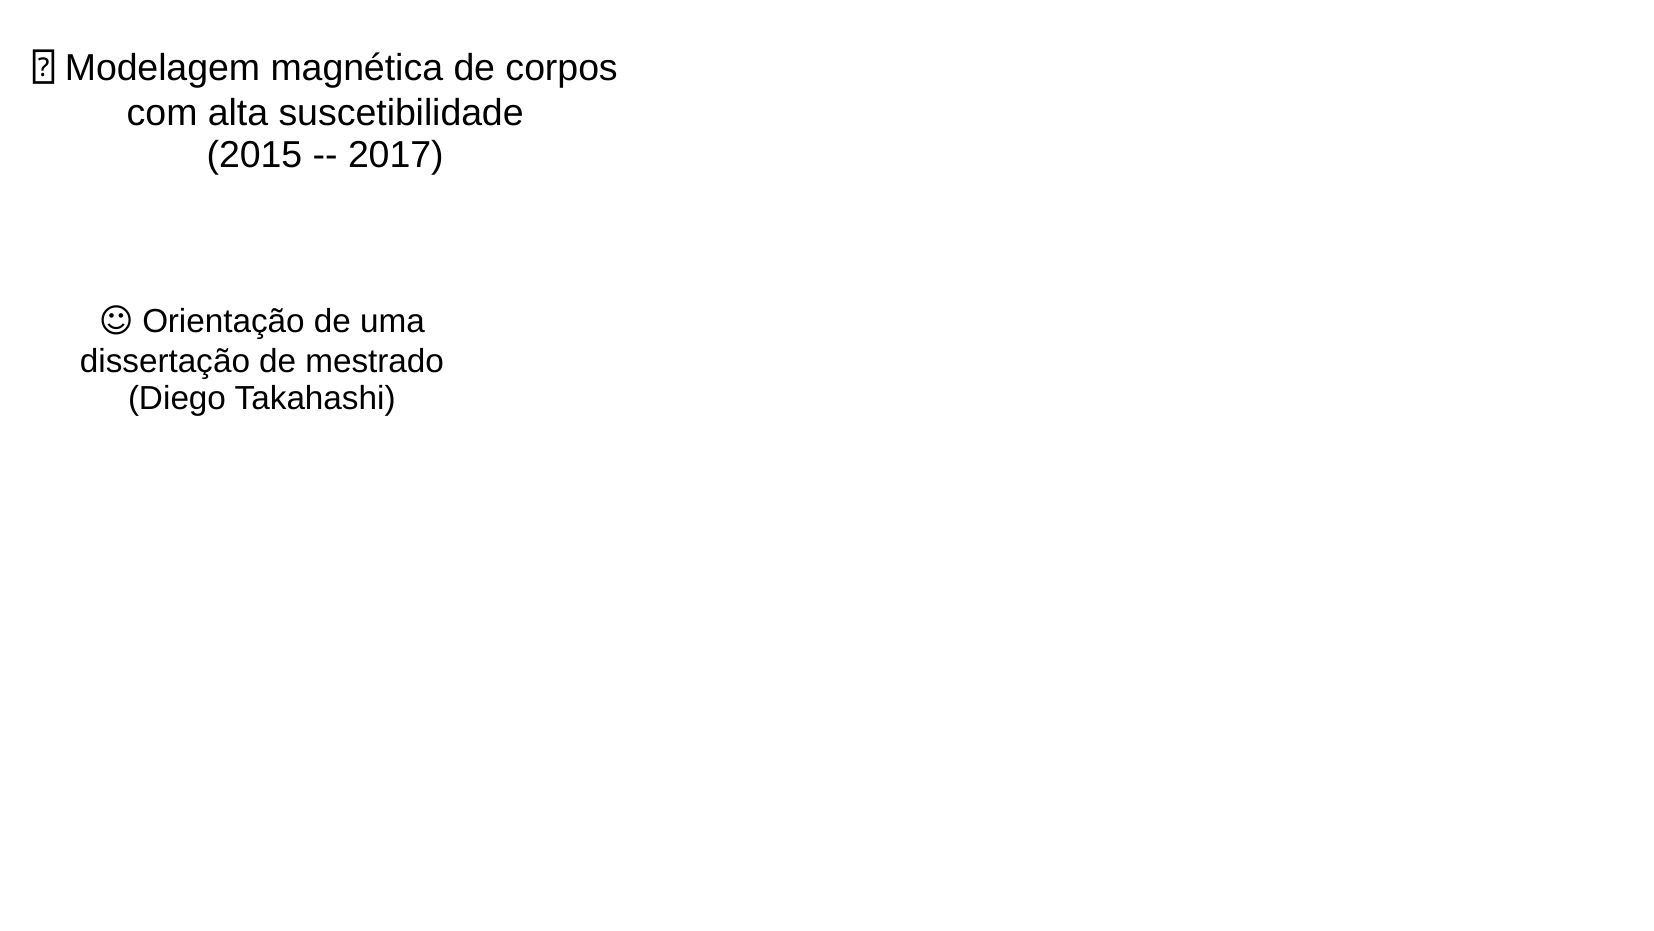

⍰ Modelagem magnética de corpos com alta suscetibilidade
(2015 -- 2017)
☺ Orientação de uma dissertação de mestrado
(Diego Takahashi)